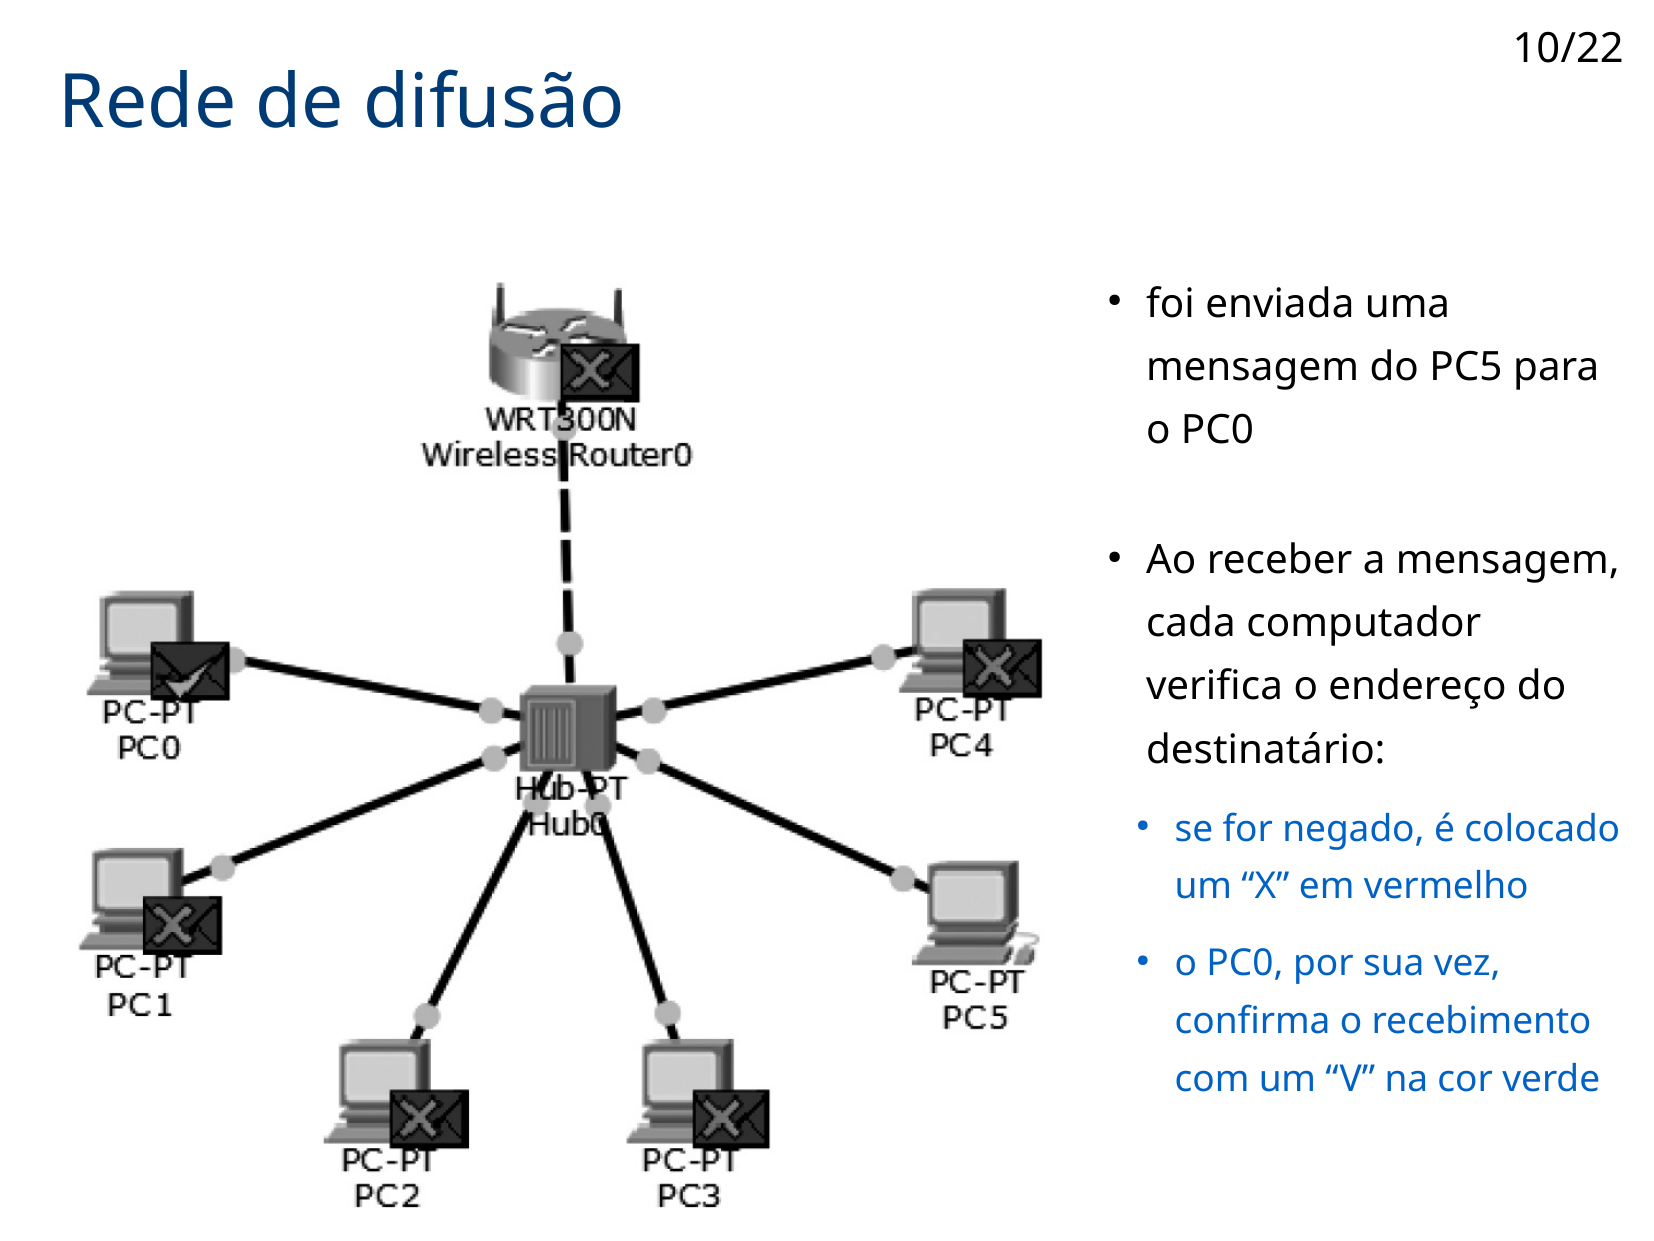

10
# Rede de difusão
foi enviada uma mensagem do PC5 para o PC0
Ao receber a mensagem, cada computador verifica o endereço do destinatário:
se for negado, é colocado um “X” em vermelho
o PC0, por sua vez, confirma o recebimento com um “V” na cor verde